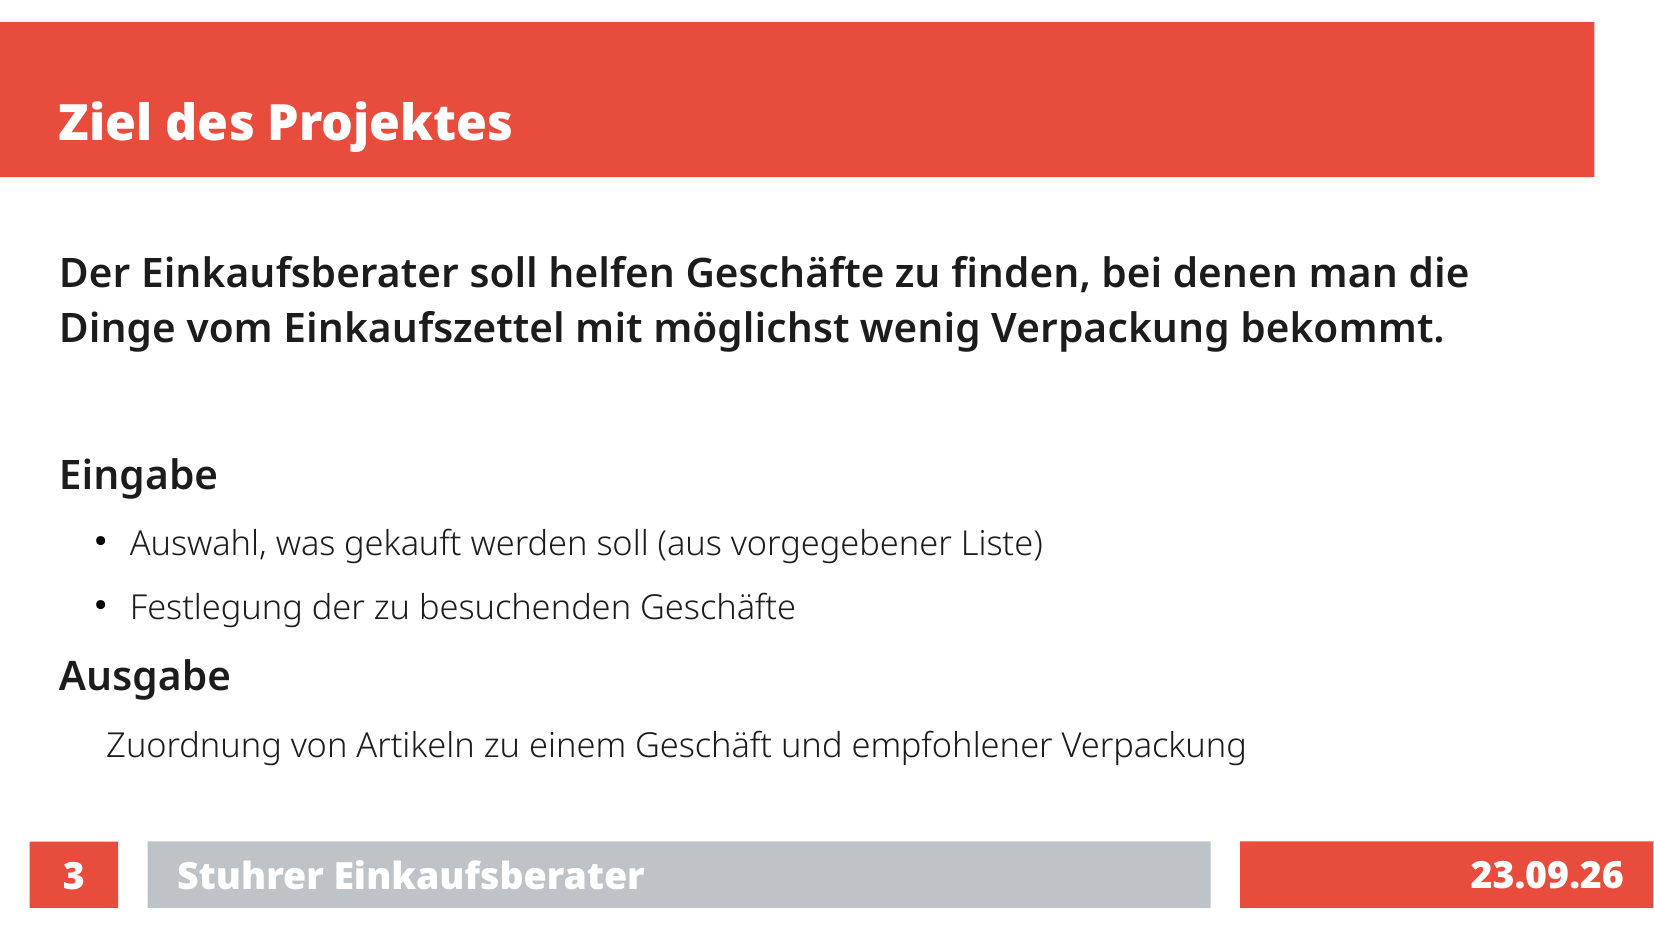

# Ziel des Projektes
Der Einkaufsberater soll helfen Geschäfte zu finden, bei denen man die Dinge vom Einkaufszettel mit möglichst wenig Verpackung bekommt.
Eingabe
Auswahl, was gekauft werden soll (aus vorgegebener Liste)
Festlegung der zu besuchenden Geschäfte
Ausgabe
Zuordnung von Artikeln zu einem Geschäft und empfohlener Verpackung
3
Stuhrer Einkaufsberater